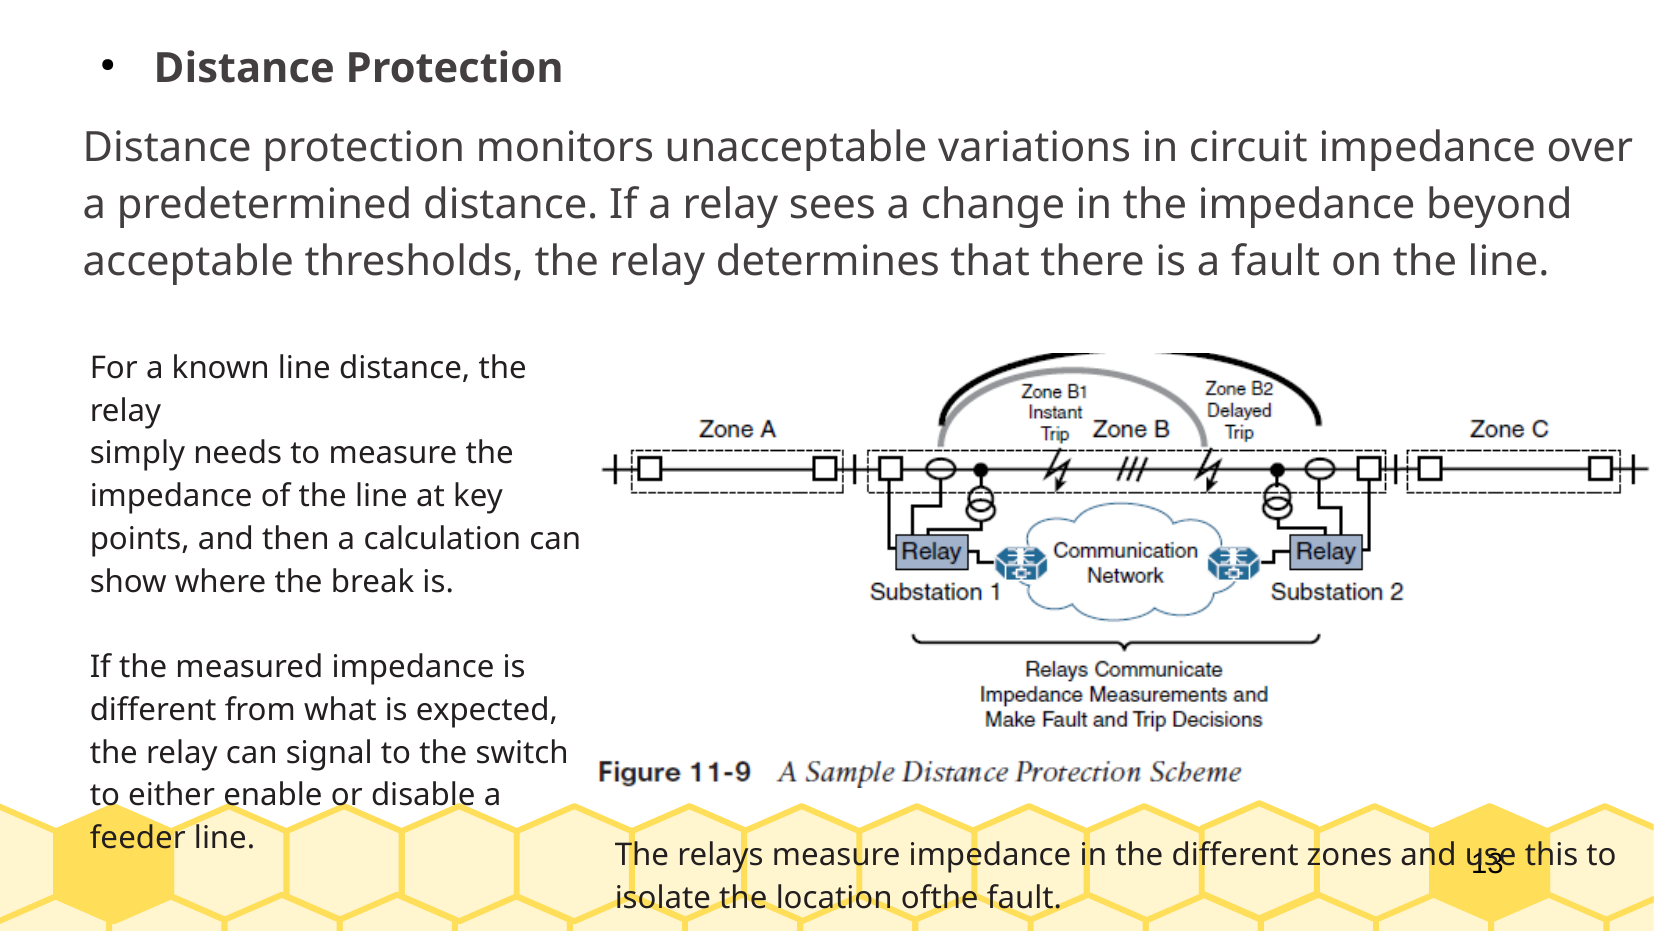

# Distance Protection
Distance protection monitors unacceptable variations in circuit impedance over a predetermined distance. If a relay sees a change in the impedance beyond acceptable thresholds, the relay determines that there is a fault on the line.
For a known line distance, the relay
simply needs to measure the impedance of the line at key points, and then a calculation can show where the break is.
If the measured impedance is different from what is expected, the relay can signal to the switch to either enable or disable a feeder line.
The relays measure impedance in the different zones and use this to isolate the location ofthe fault.